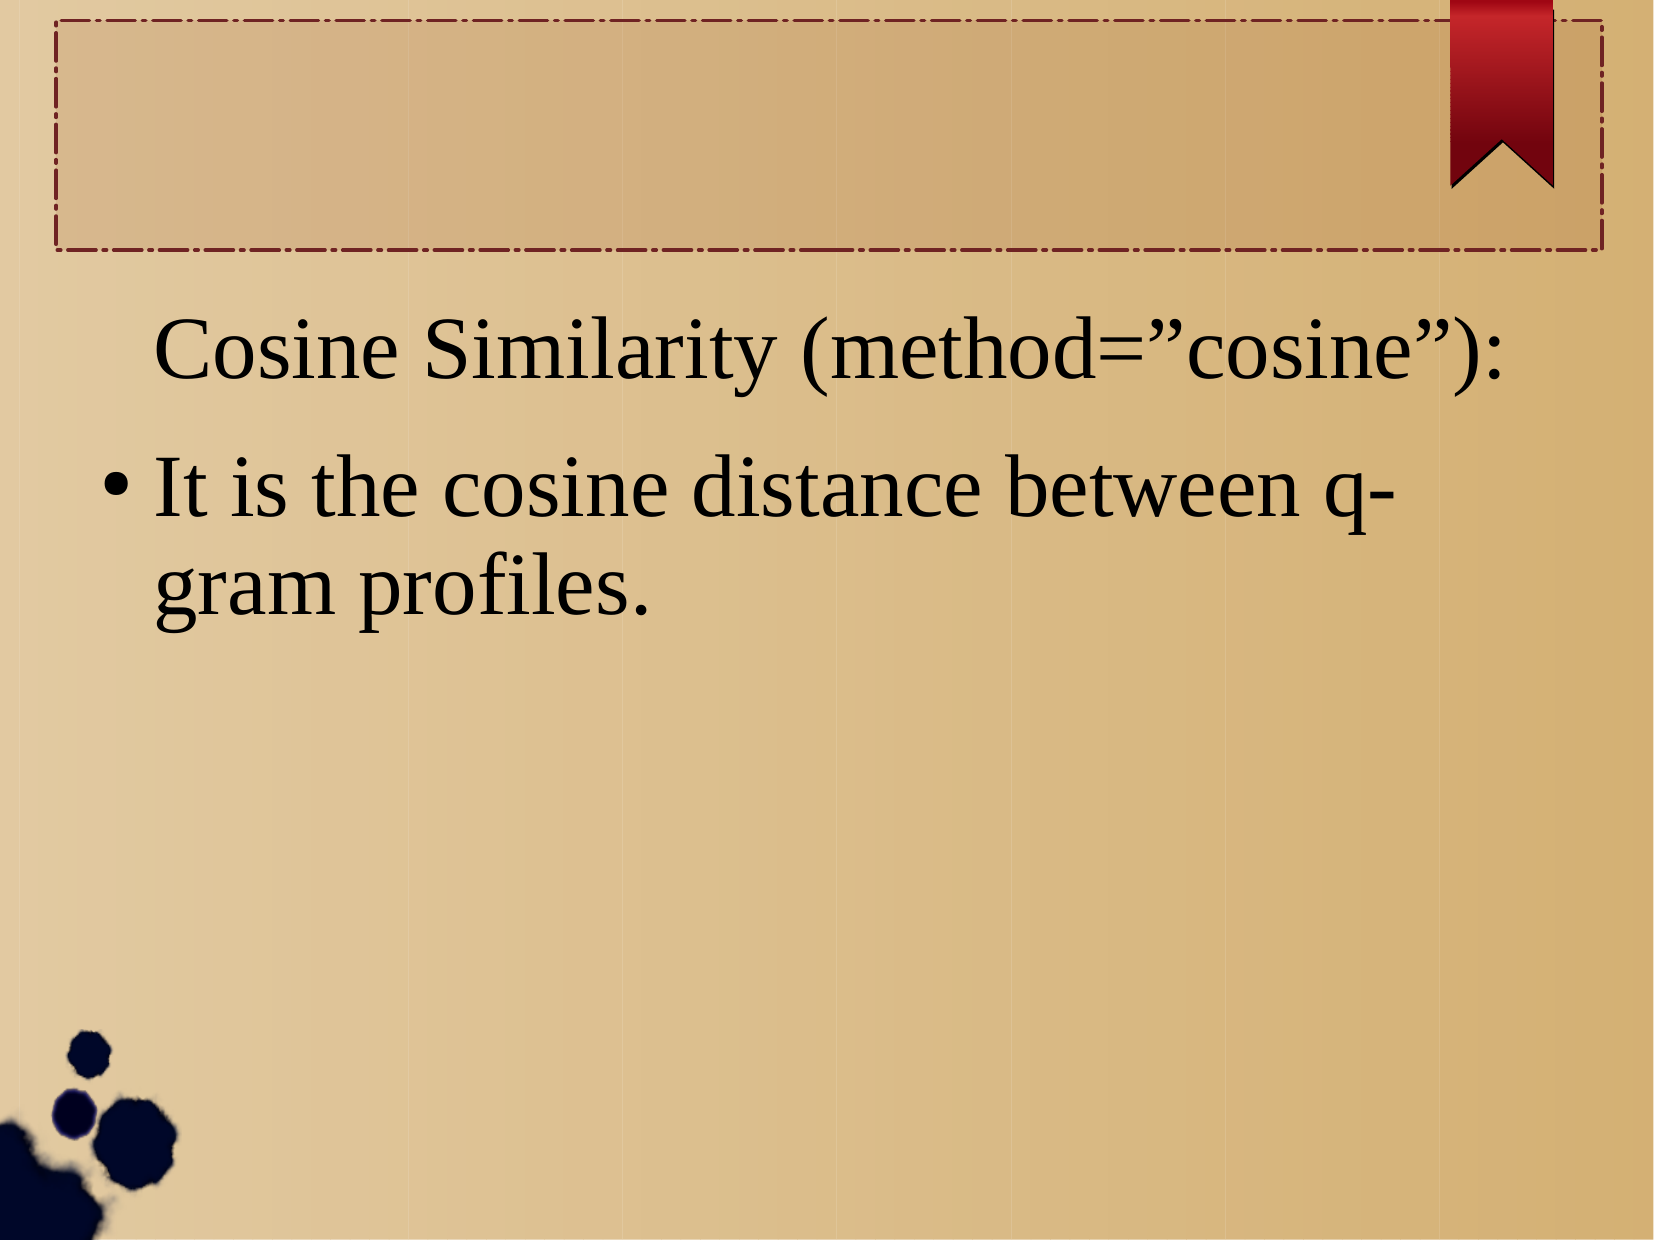

#
Cosine Similarity (method=”cosine”):
It is the cosine distance between q-gram profiles.